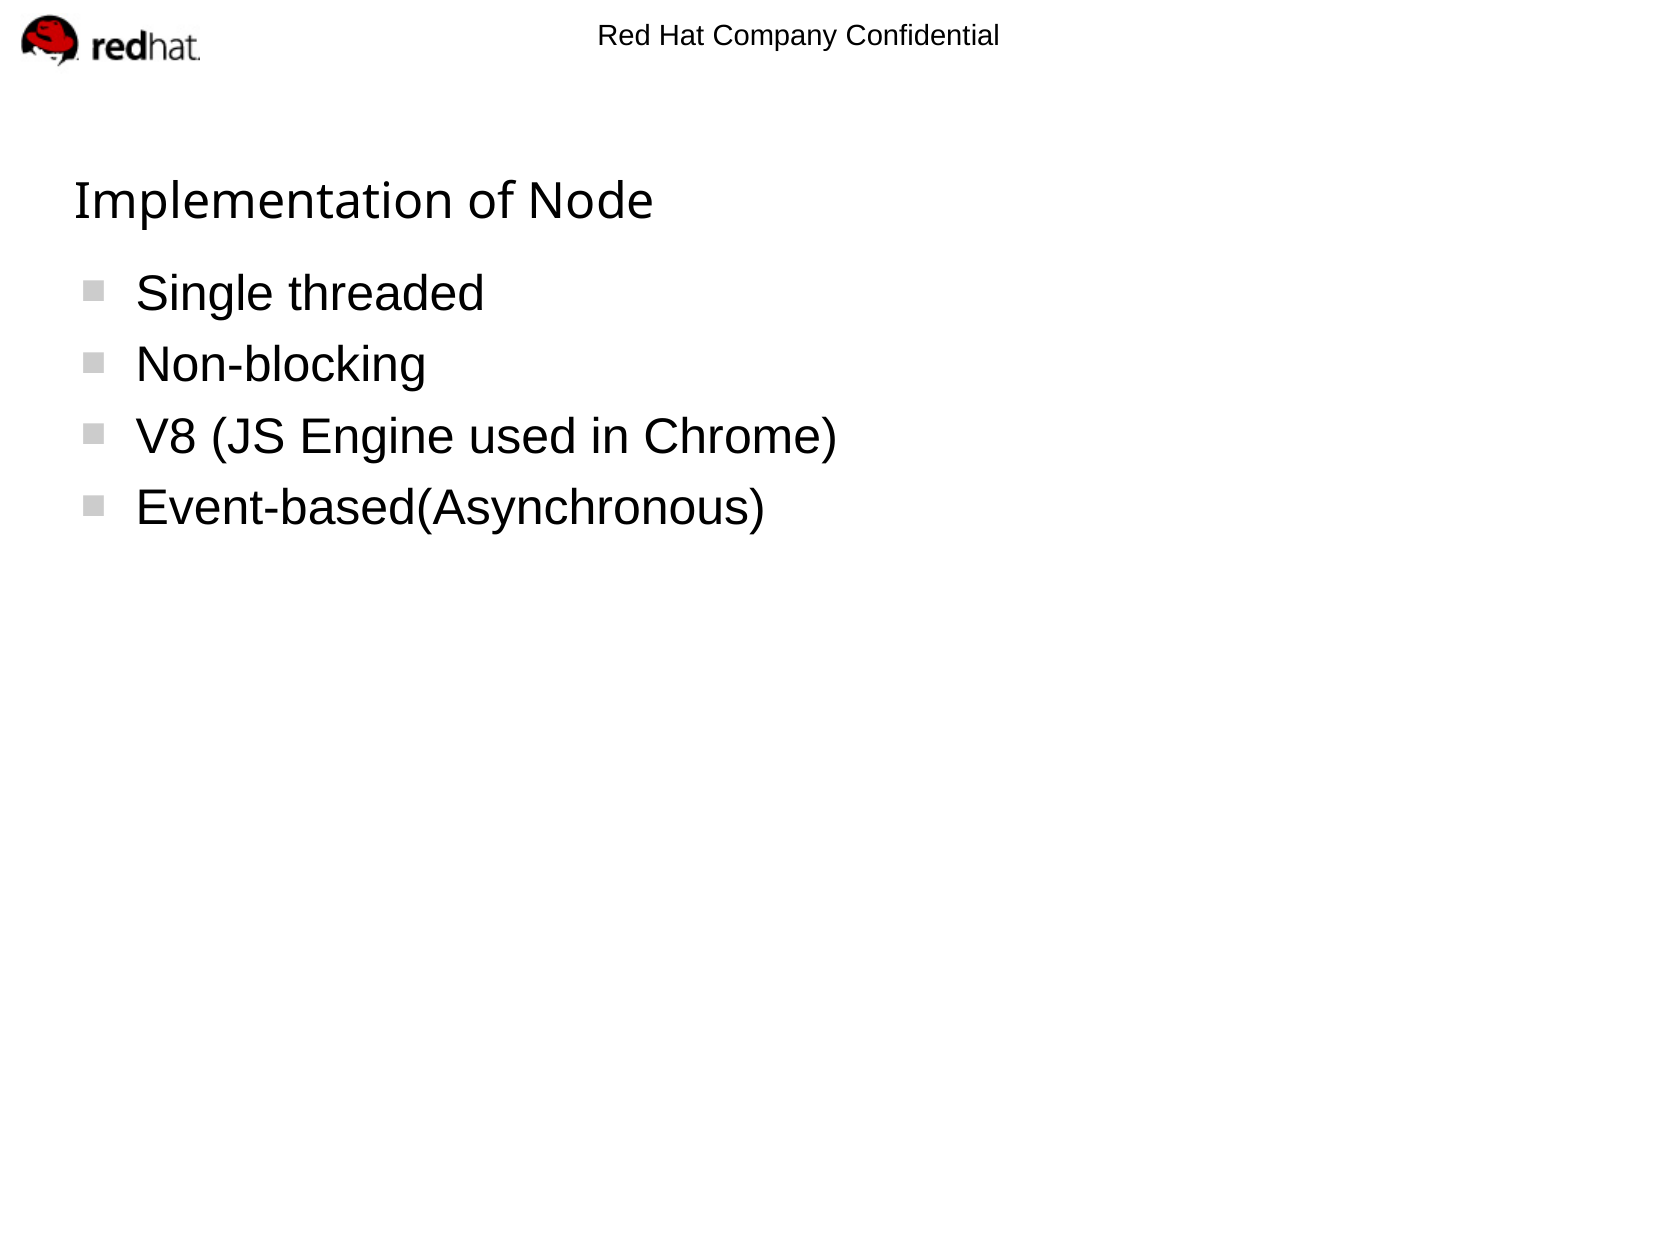

# Implementation of Node
Single threaded
Non-blocking
V8 (JS Engine used in Chrome)
Event-based(Asynchronous)